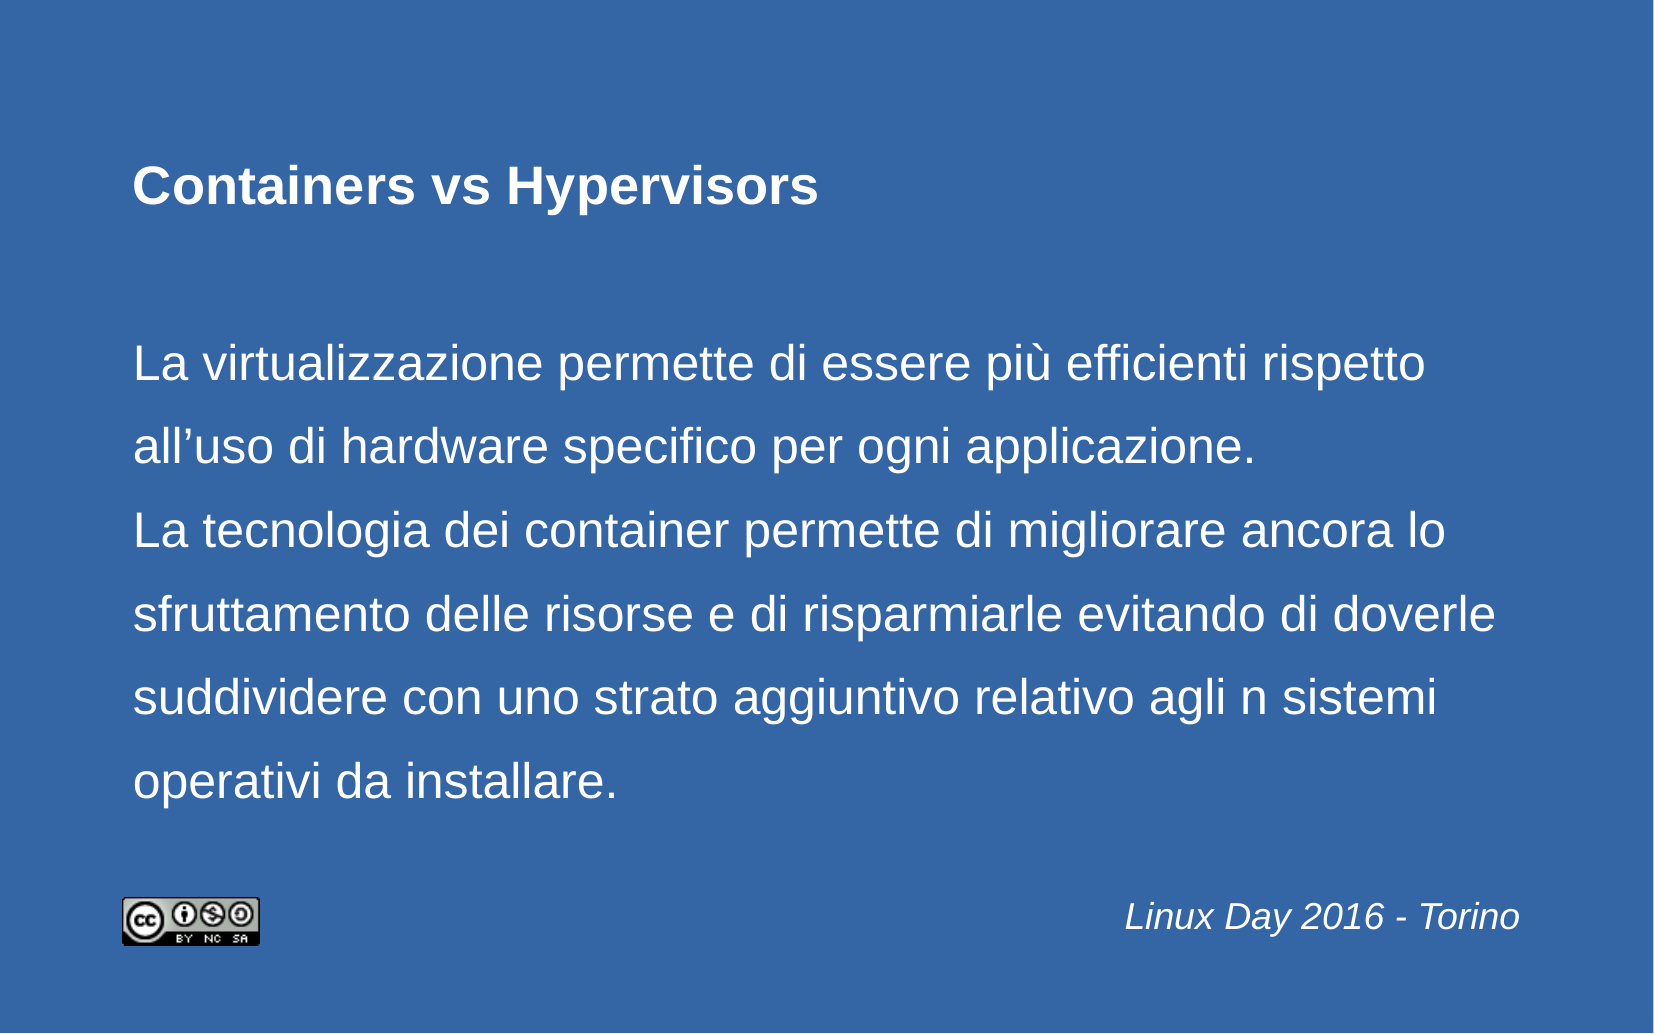

Containers vs Hypervisors
La virtualizzazione permette di essere più efficienti rispetto all’uso di hardware specifico per ogni applicazione.
La tecnologia dei container permette di migliorare ancora lo sfruttamento delle risorse e di risparmiarle evitando di doverle suddividere con uno strato aggiuntivo relativo agli n sistemi operativi da installare.
Linux Day 2016 - Torino